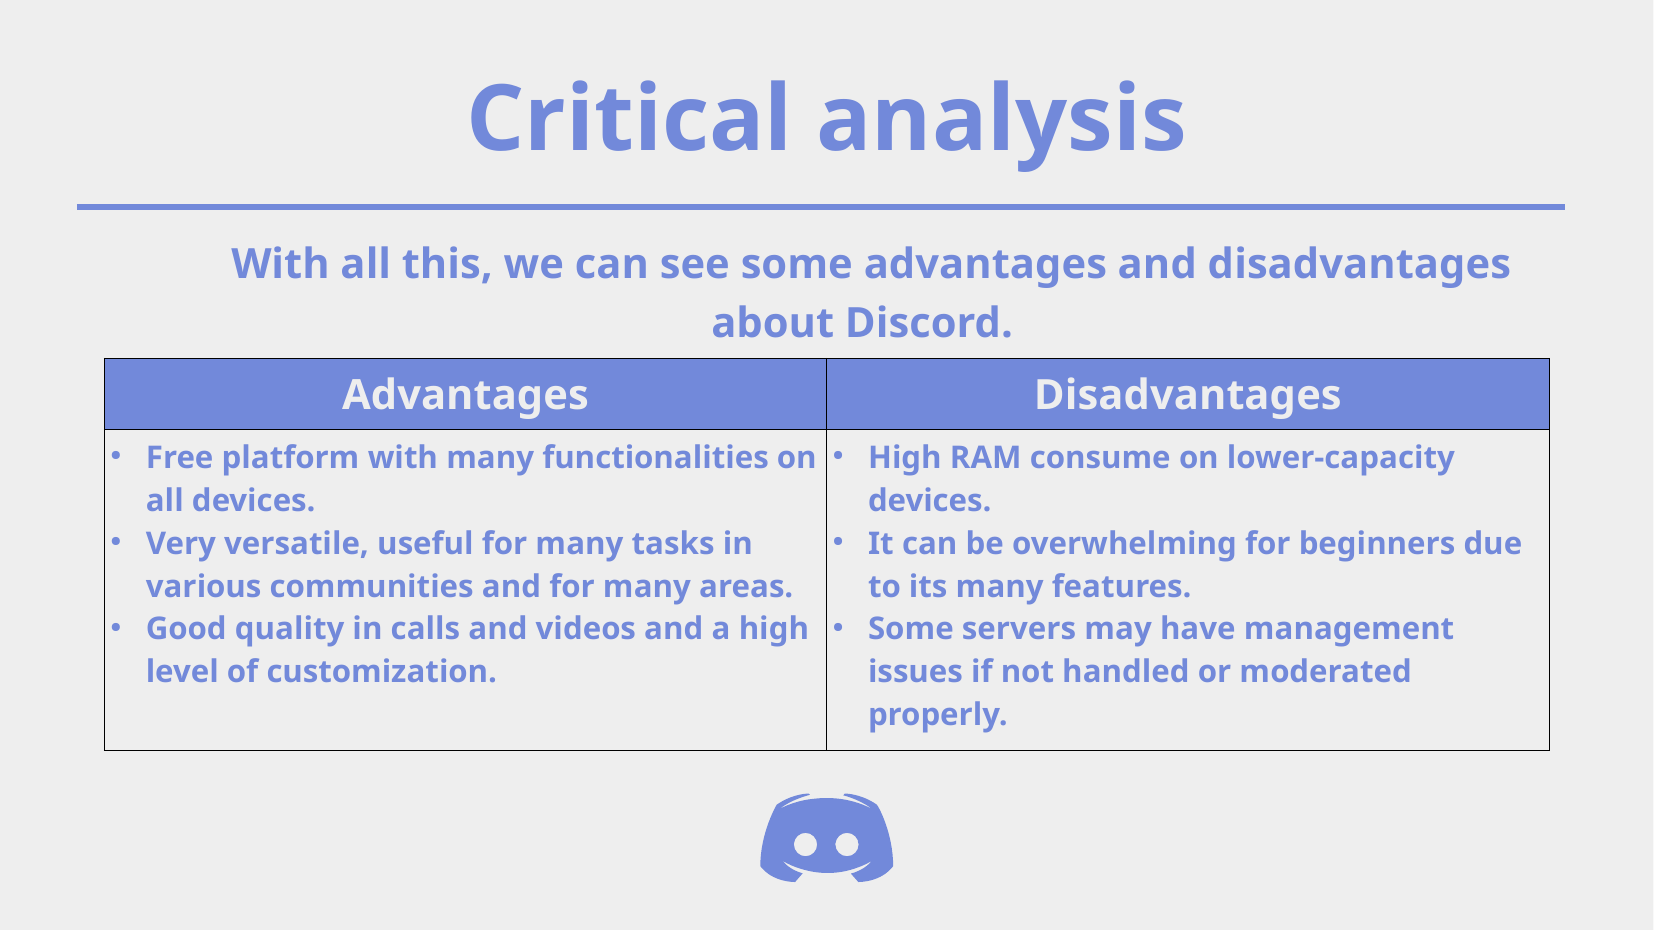

# Critical analysis
 With all this, we can see some advantages and disadvantages about Discord.
| Advantages | Disadvantages |
| --- | --- |
| Free platform with many functionalities on all devices. Very versatile, useful for many tasks in various communities and for many areas. Good quality in calls and videos and a high level of customization. | High RAM consume on lower-capacity devices. It can be overwhelming for beginners due to its many features. Some servers may have management issues if not handled or moderated properly. |